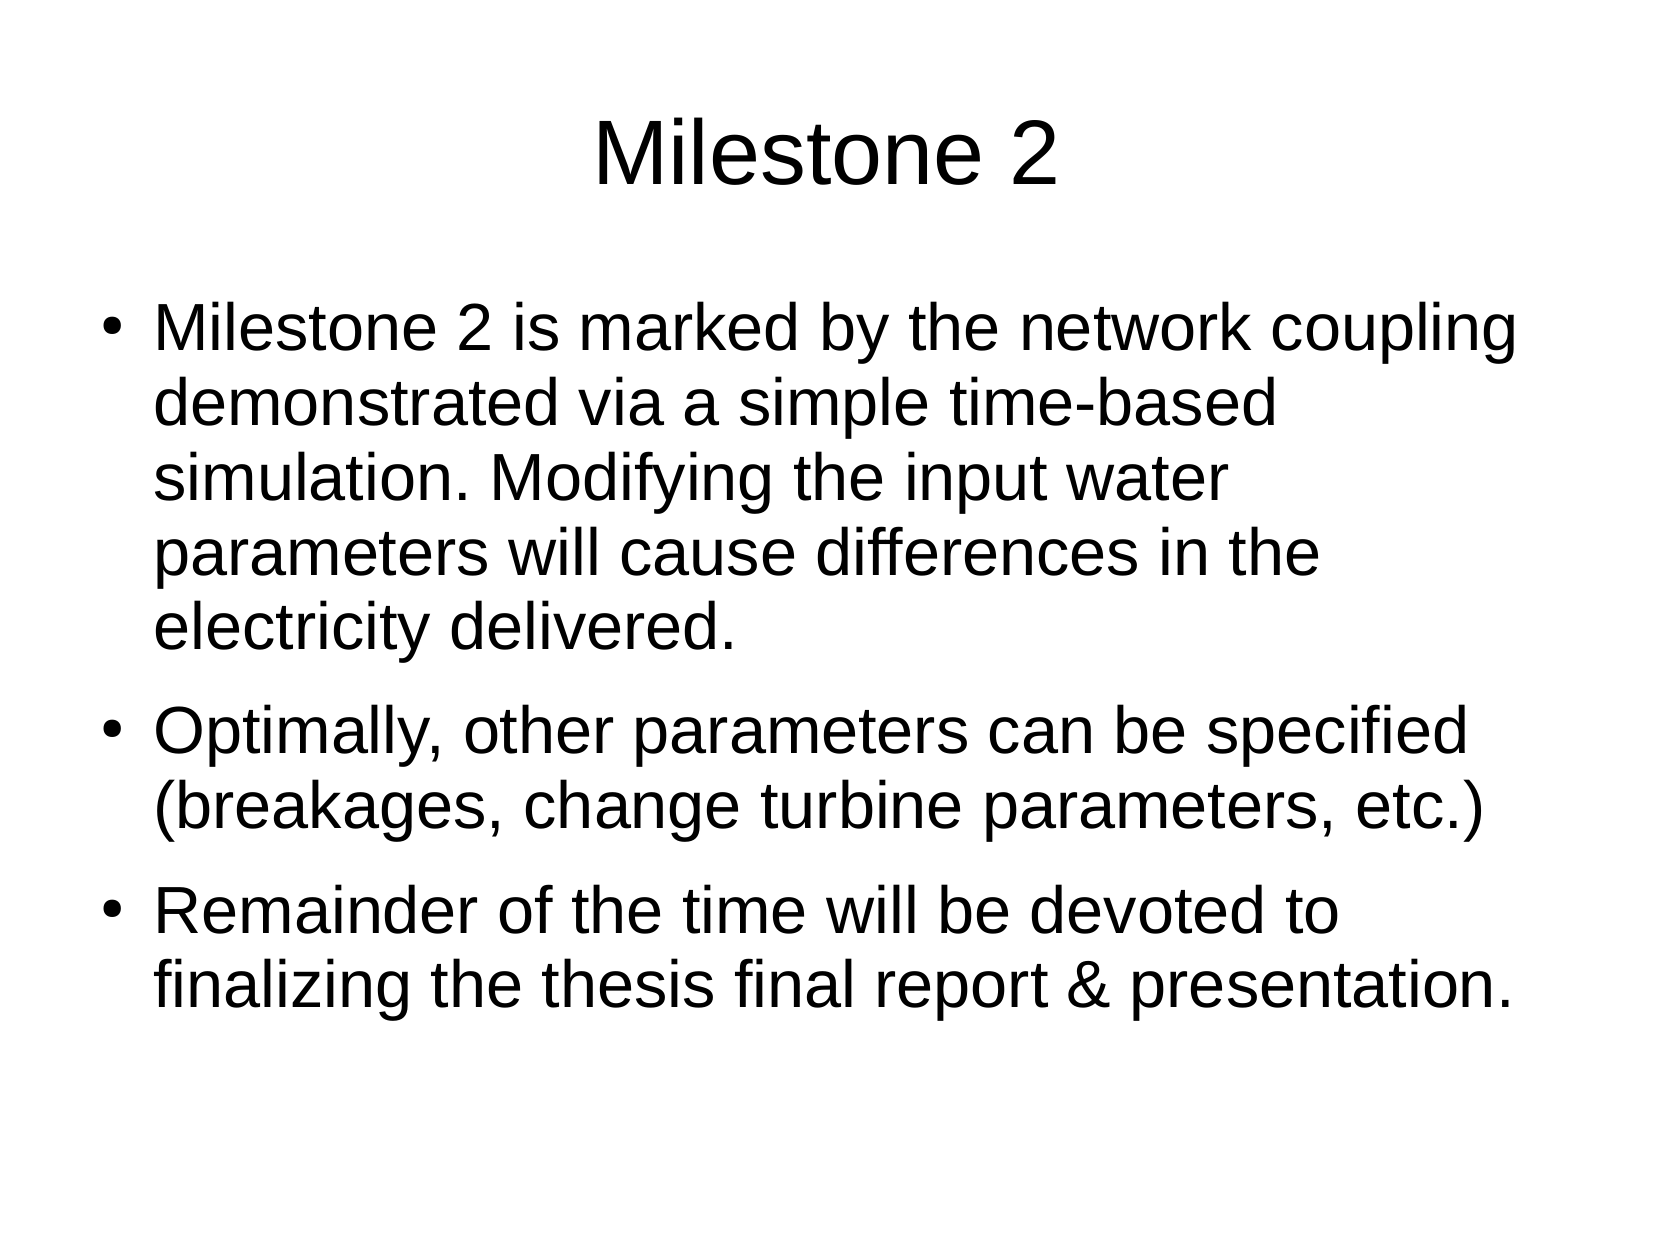

# Milestone 2
Milestone 2 is marked by the network coupling demonstrated via a simple time-based simulation. Modifying the input water parameters will cause differences in the electricity delivered.
Optimally, other parameters can be specified (breakages, change turbine parameters, etc.)
Remainder of the time will be devoted to finalizing the thesis final report & presentation.